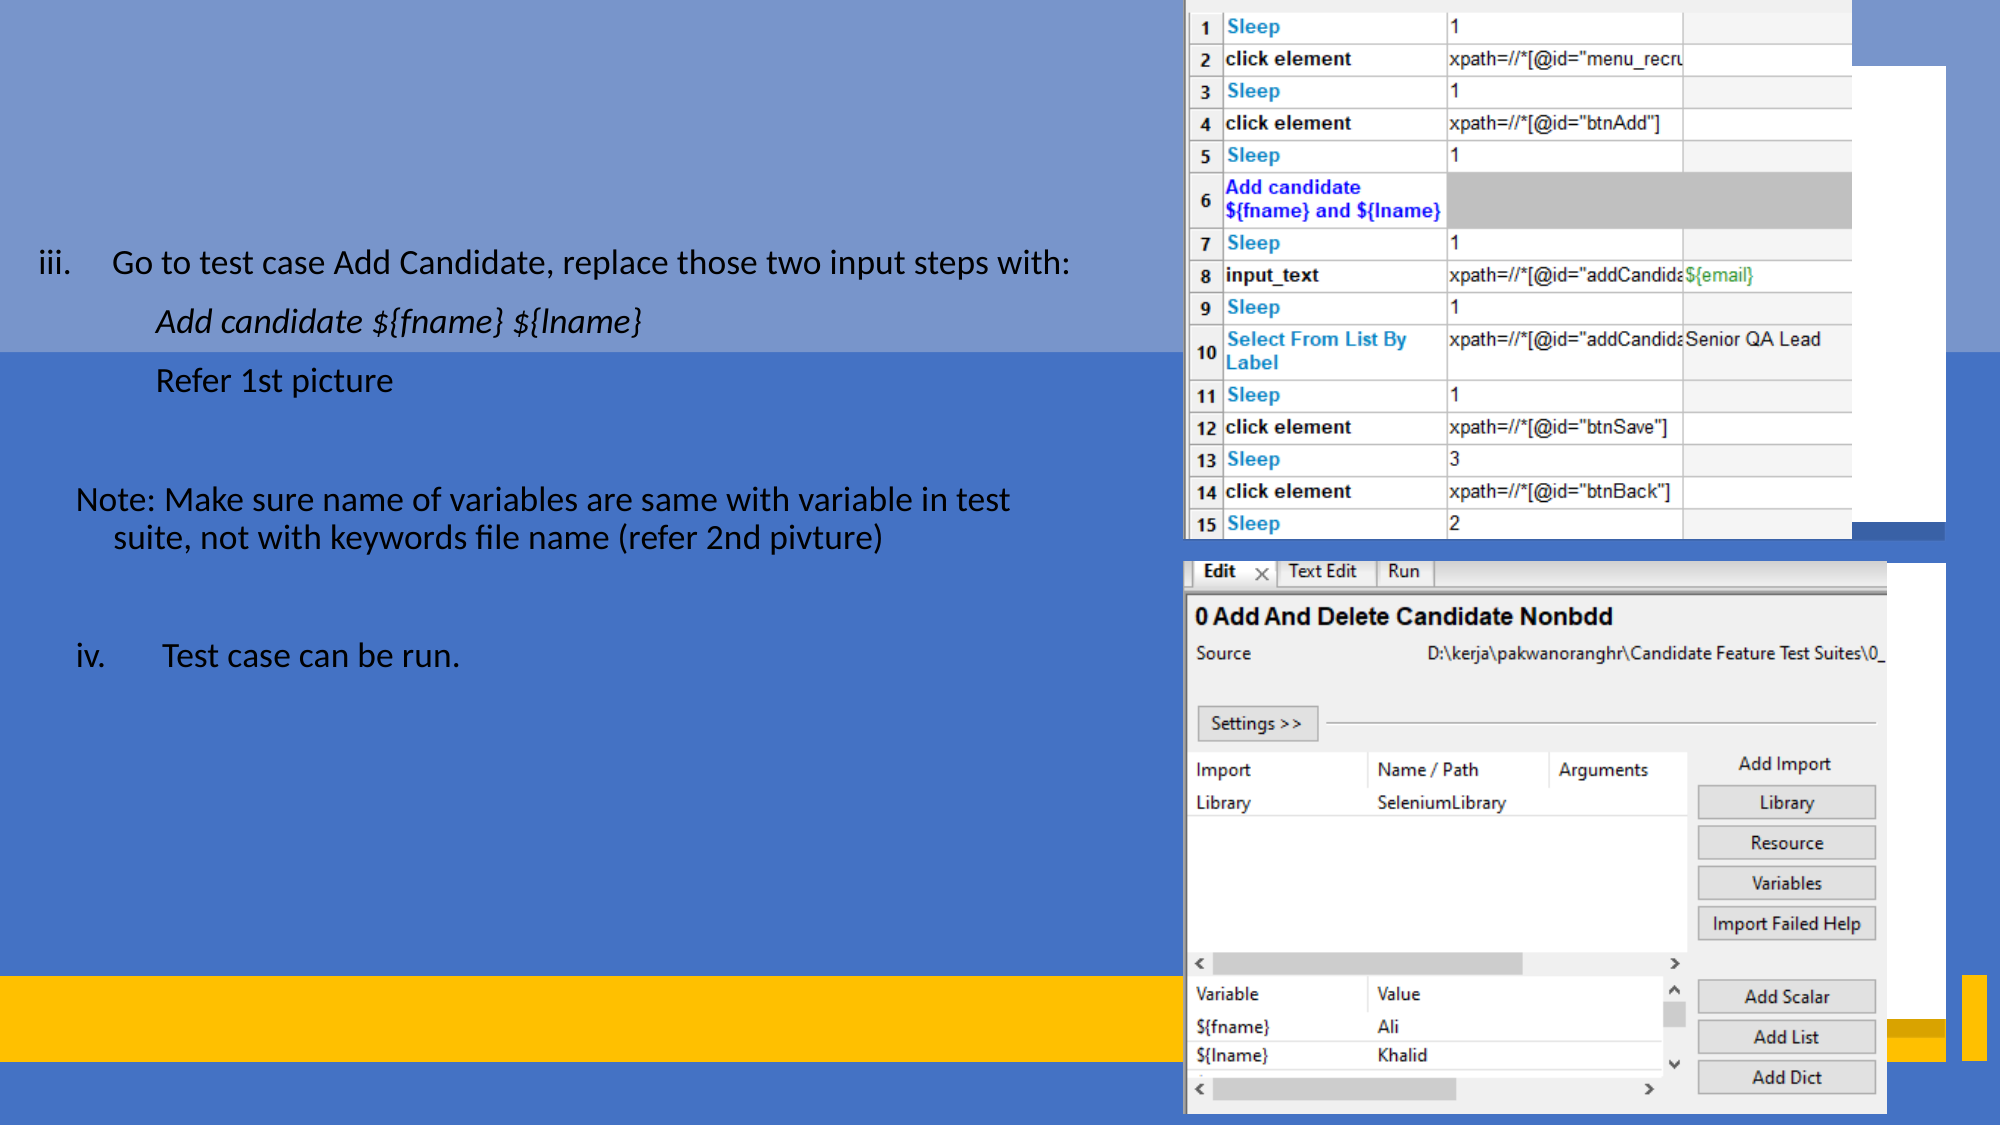

# iii.     Go to test case Add Candidate, replace those two input steps with:
          Add candidate ${fname} ${lname}
          Refer 1st picture
Note: Make sure name of variables are same with variable in test suite, not with keywords file name (refer 2nd pivture)
iv.       Test case can be run.